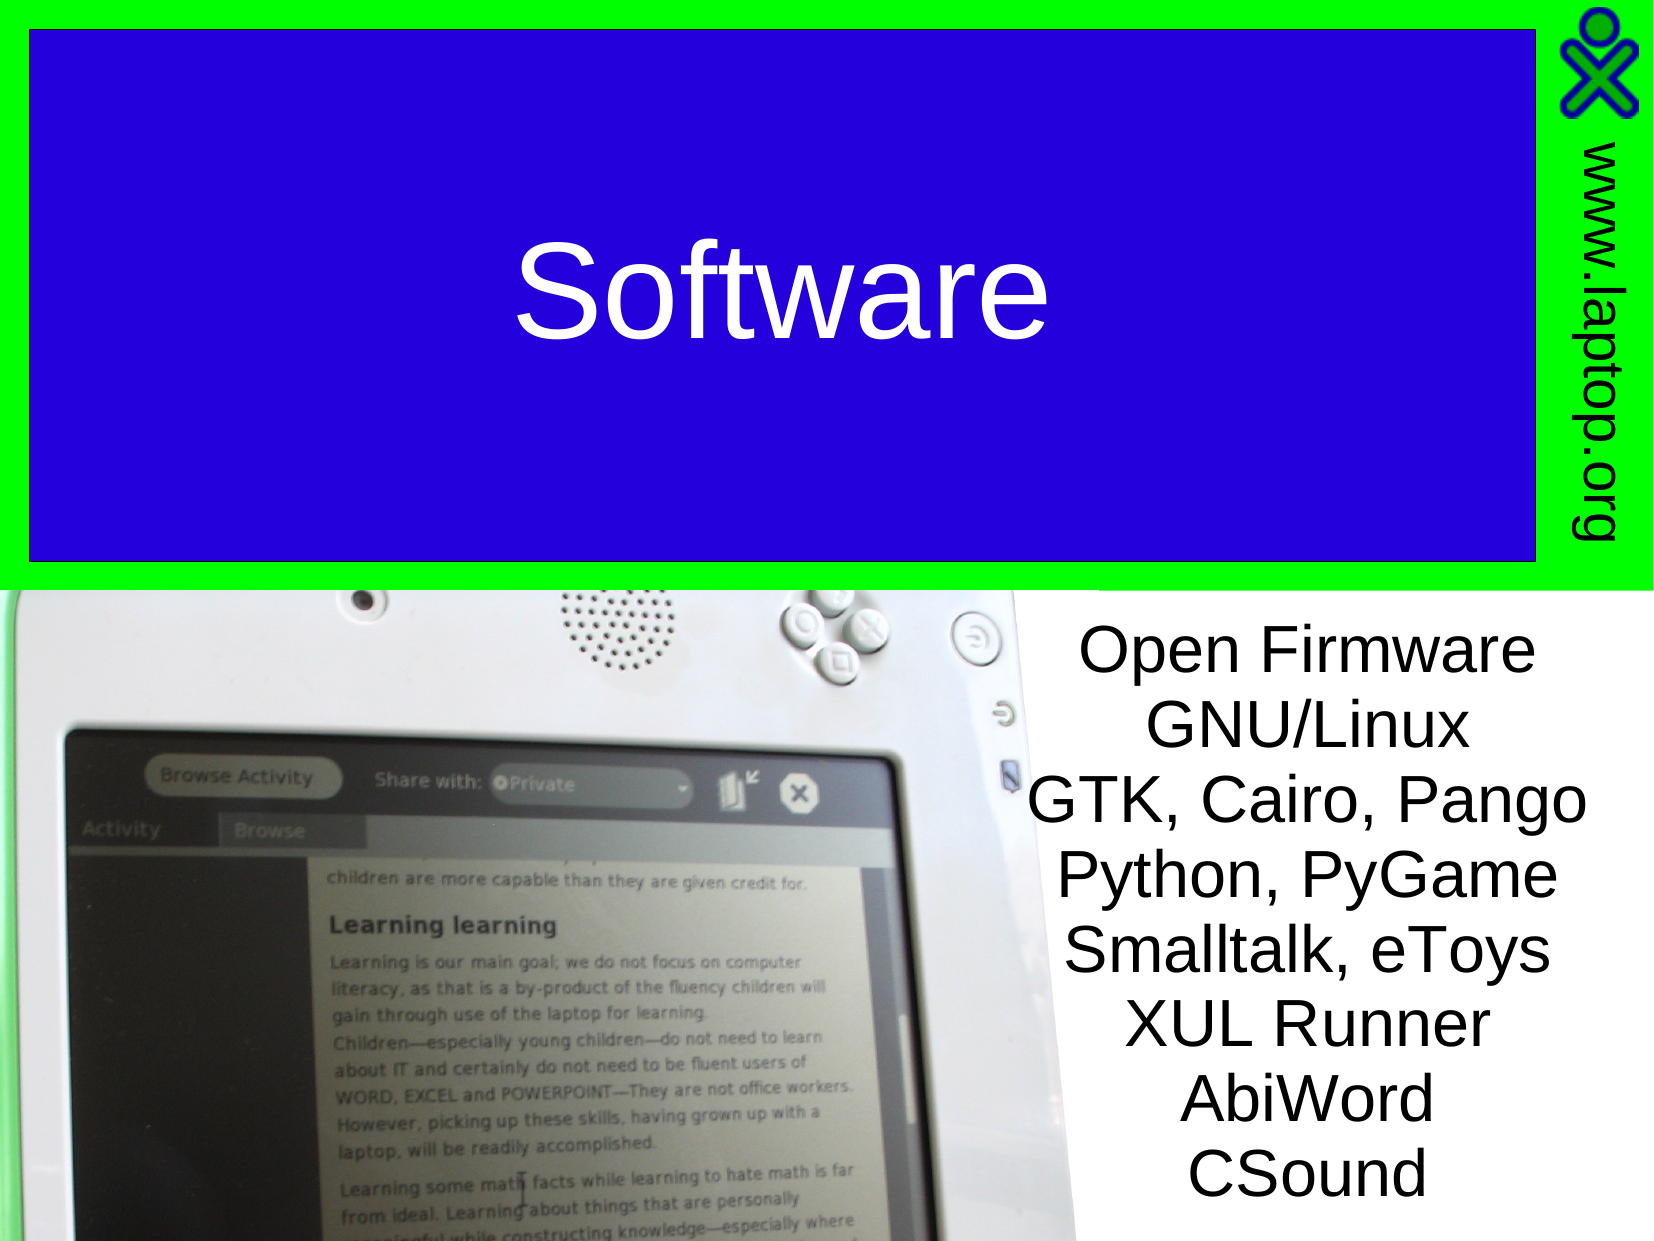

# Software
Open Firmware
GNU/Linux
GTK, Cairo, Pango
Python, PyGame
Smalltalk, eToys
XUL Runner AbiWord
CSound